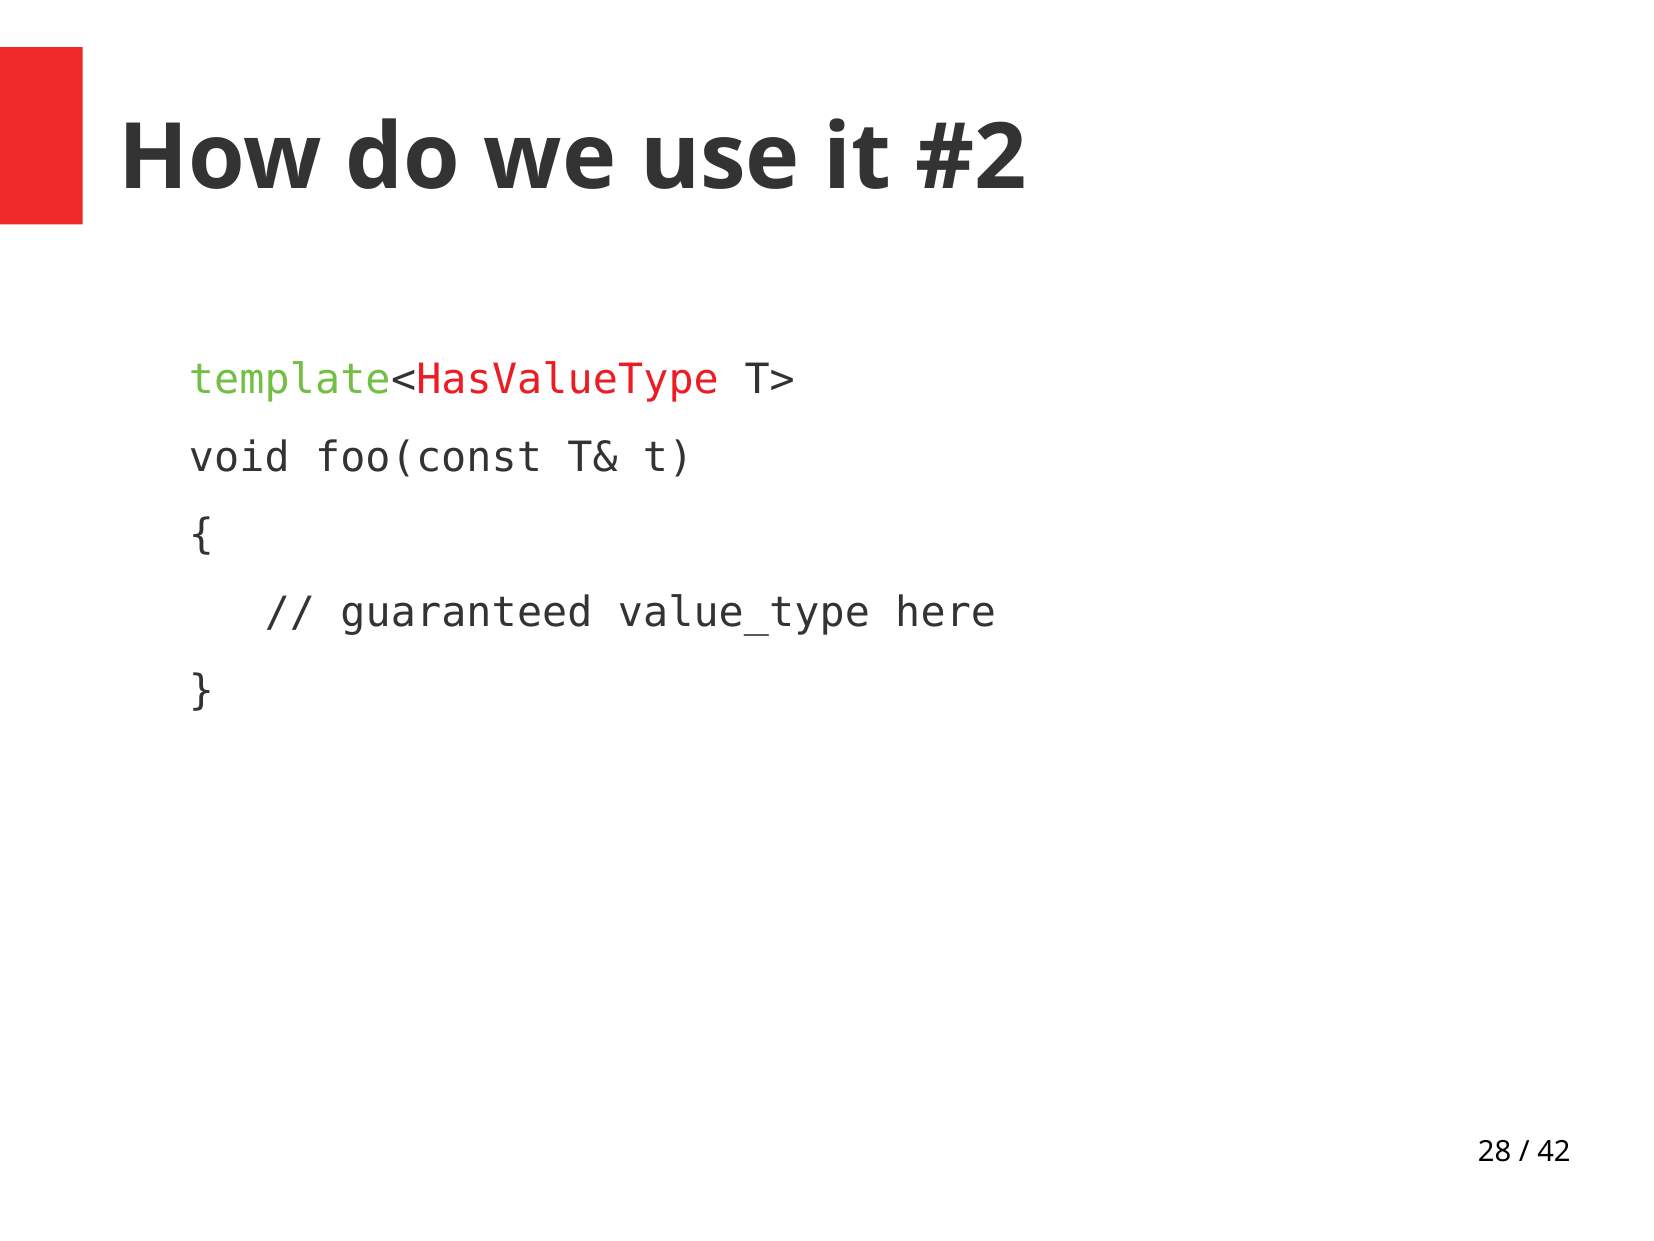

# How do we use it #2
template<HasValueType T>
void foo(const T& t)
{
 // guaranteed value_type here
}
28